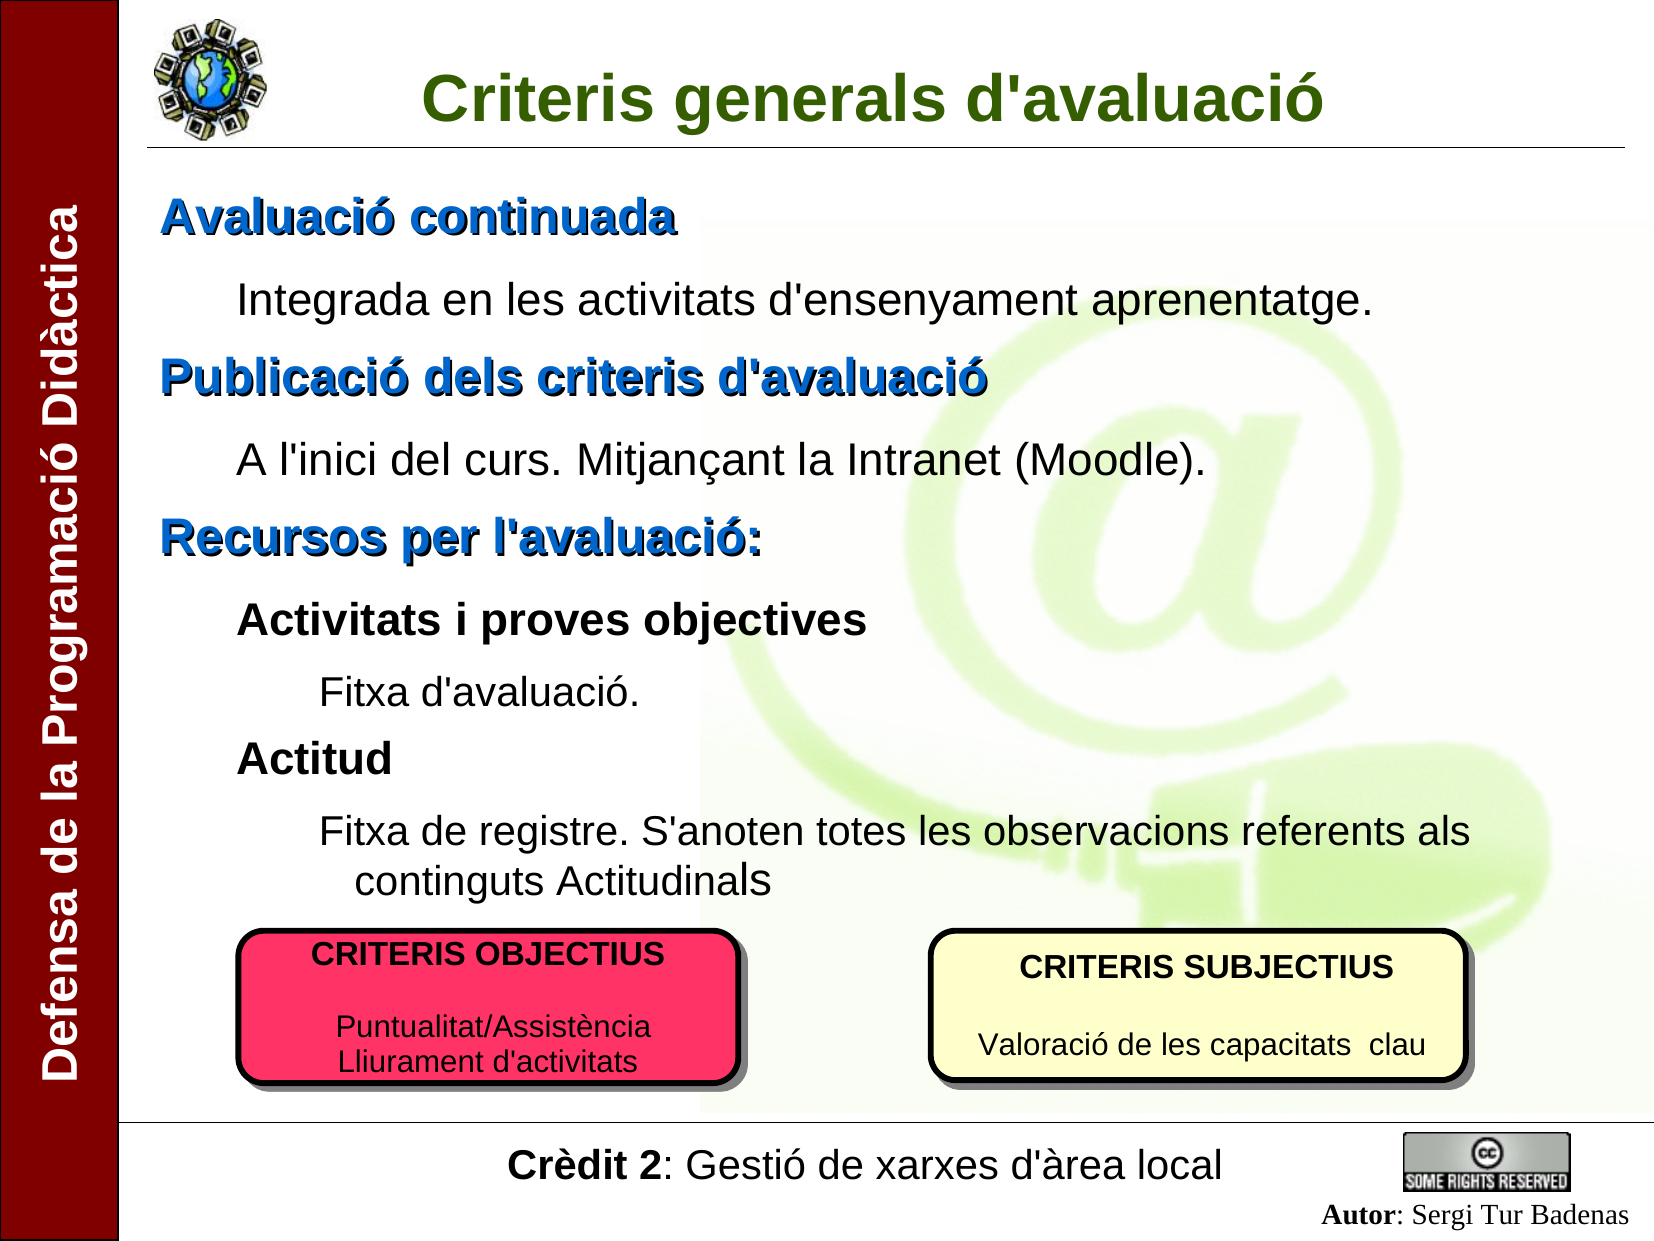

# Criteris generals d'avaluació
Avaluació continuada
Integrada en les activitats d'ensenyament aprenentatge.
Publicació dels criteris d'avaluació
A l'inici del curs. Mitjançant la Intranet (Moodle).
Recursos per l'avaluació:
Activitats i proves objectives
Fitxa d'avaluació.
Actitud
Fitxa de registre. S'anoten totes les observacions referents als continguts Actitudinals
CRITERIS OBJECTIUS
Puntualitat/Assistència
Lliurament d'activitats
CRITERIS SUBJECTIUS
 Valoració de les capacitats clau